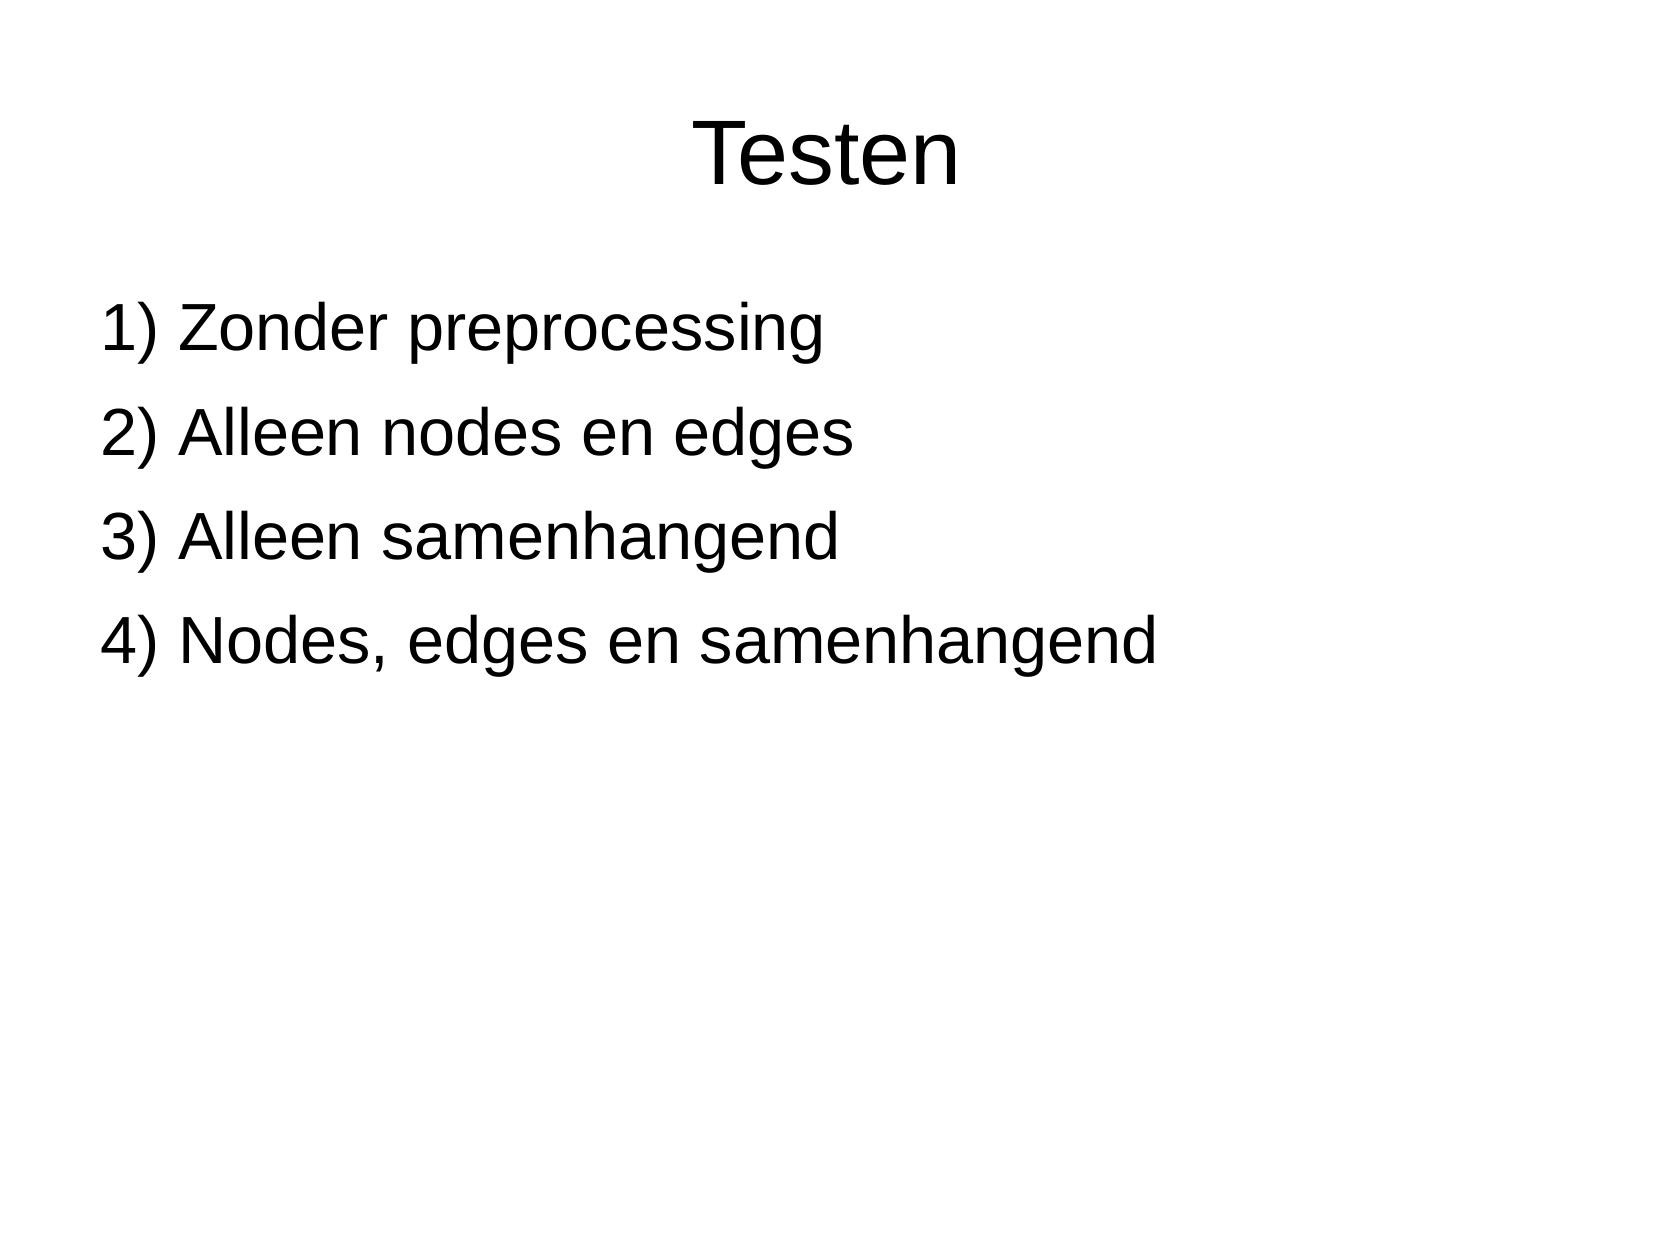

# Testen
 Zonder preprocessing
 Alleen nodes en edges
 Alleen samenhangend
 Nodes, edges en samenhangend